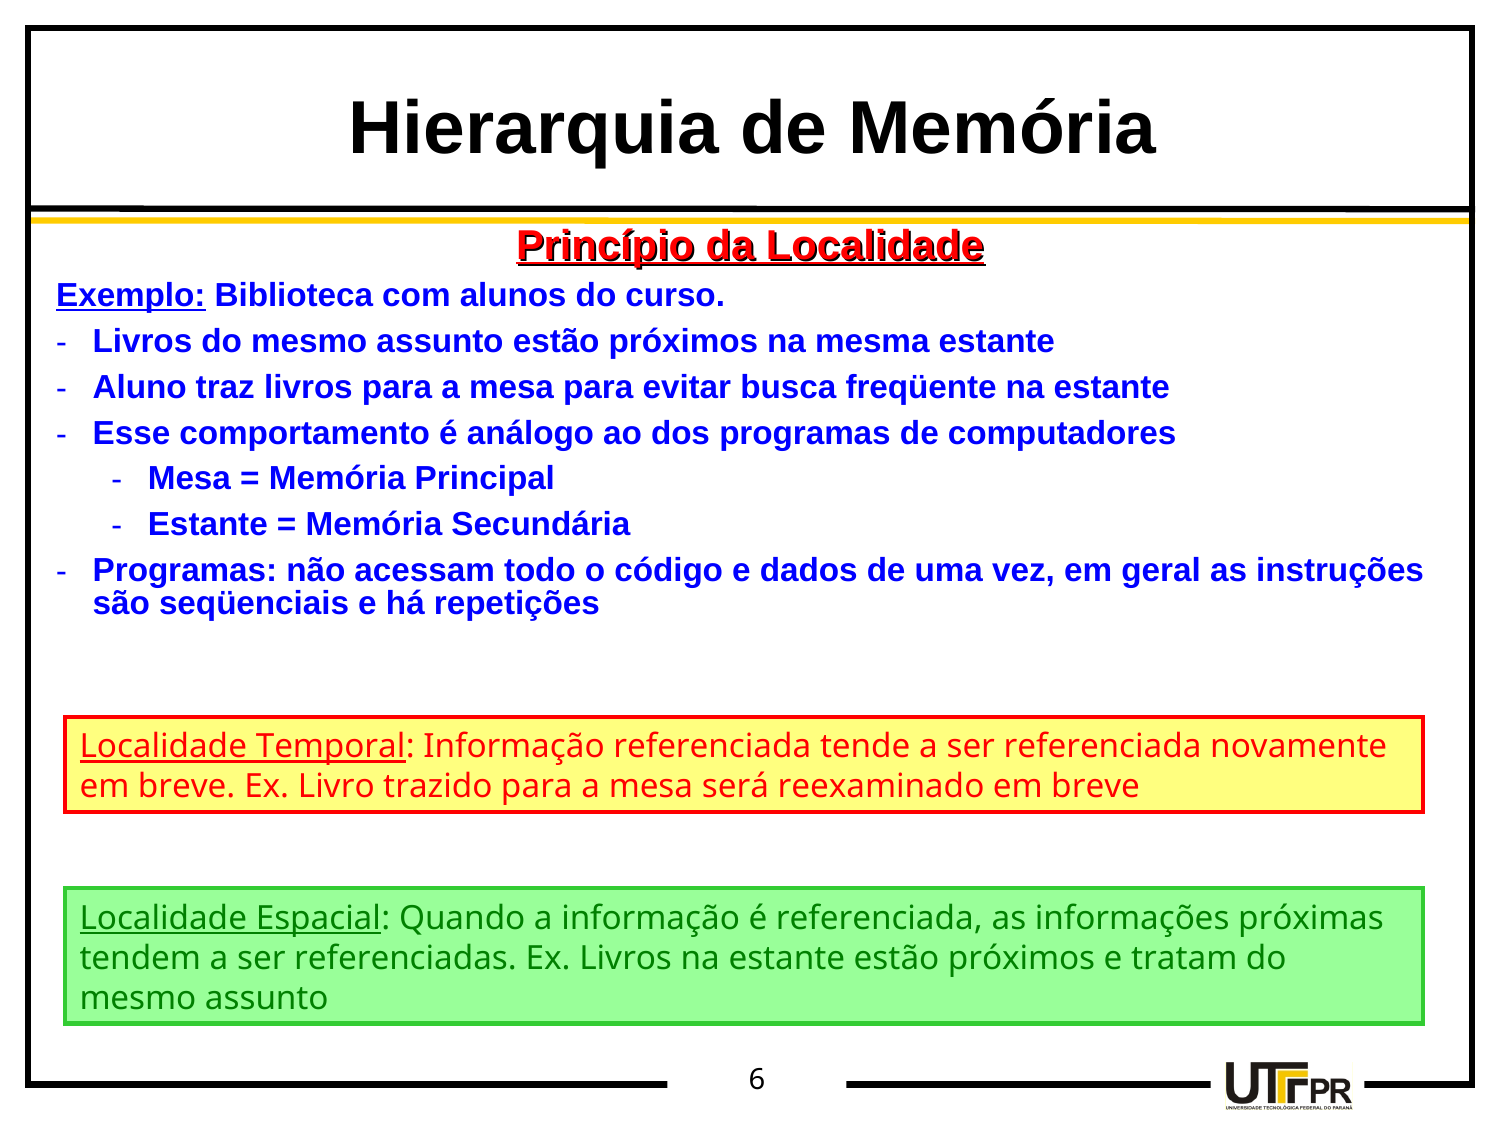

# Hierarquia de Memória
Princípio da Localidade
Exemplo: Biblioteca com alunos do curso.
Livros do mesmo assunto estão próximos na mesma estante
Aluno traz livros para a mesa para evitar busca freqüente na estante
Esse comportamento é análogo ao dos programas de computadores
Mesa = Memória Principal
Estante = Memória Secundária
Programas: não acessam todo o código e dados de uma vez, em geral as instruções são seqüenciais e há repetições
Localidade Temporal: Informação referenciada tende a ser referenciada novamente em breve. Ex. Livro trazido para a mesa será reexaminado em breve
Localidade Espacial: Quando a informação é referenciada, as informações próximas tendem a ser referenciadas. Ex. Livros na estante estão próximos e tratam do mesmo assunto